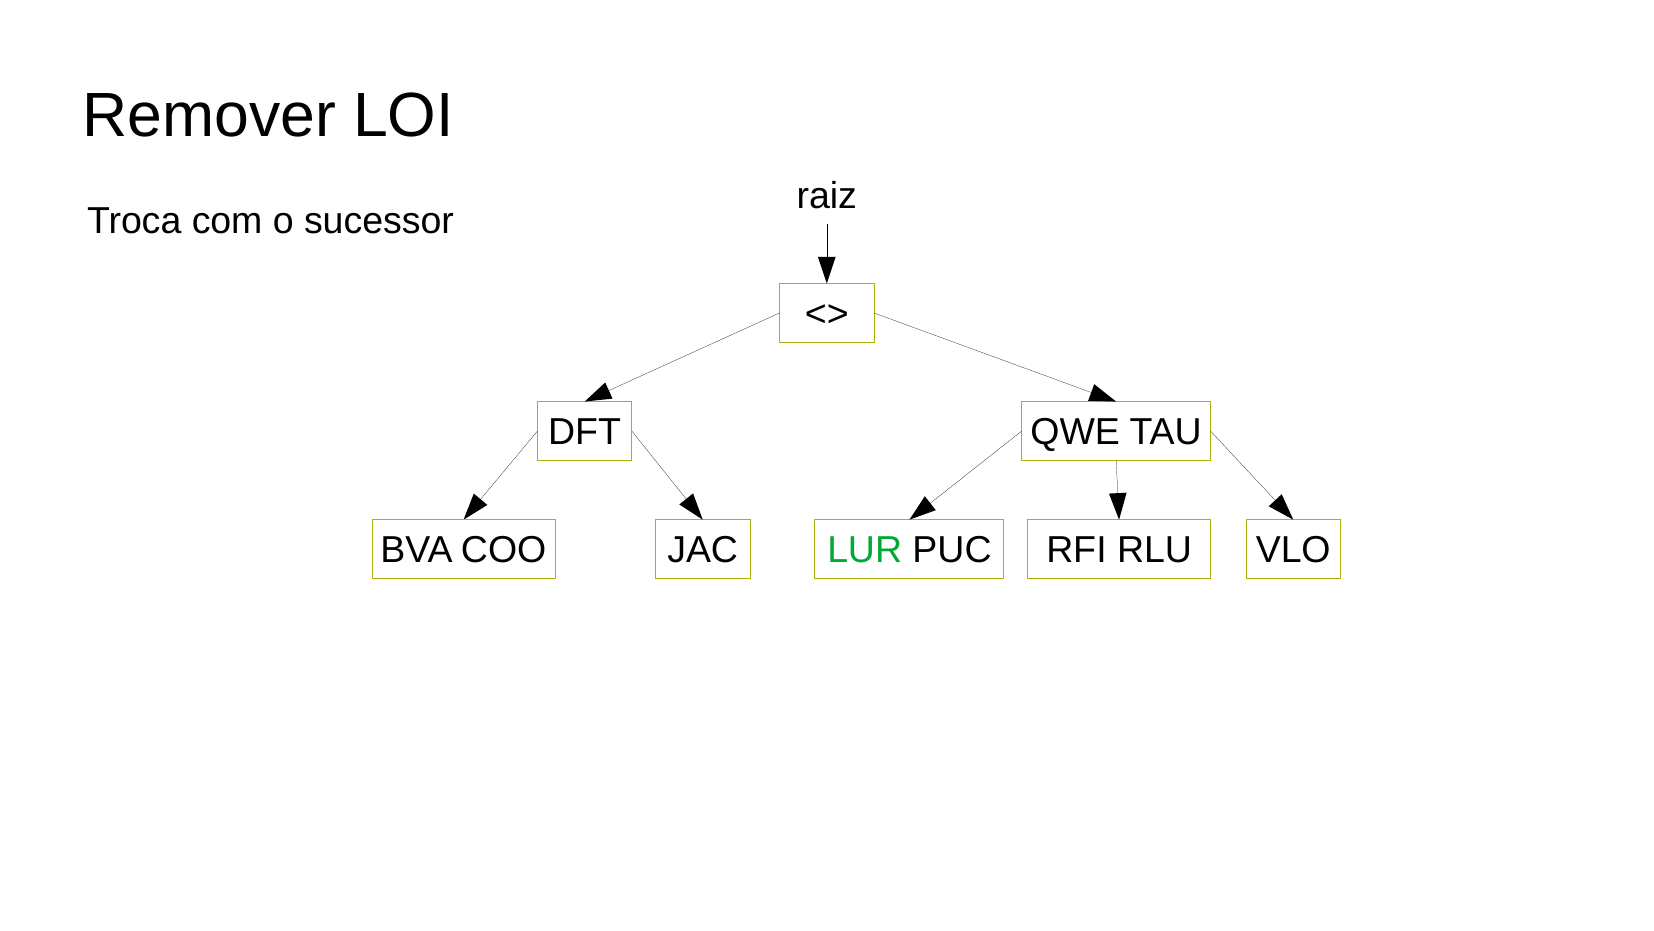

# Remover LOI
raiz
Troca com o sucessor
<>
DFT
QWE TAU
BVA COO
JAC
LUR PUC
RFI RLU
VLO